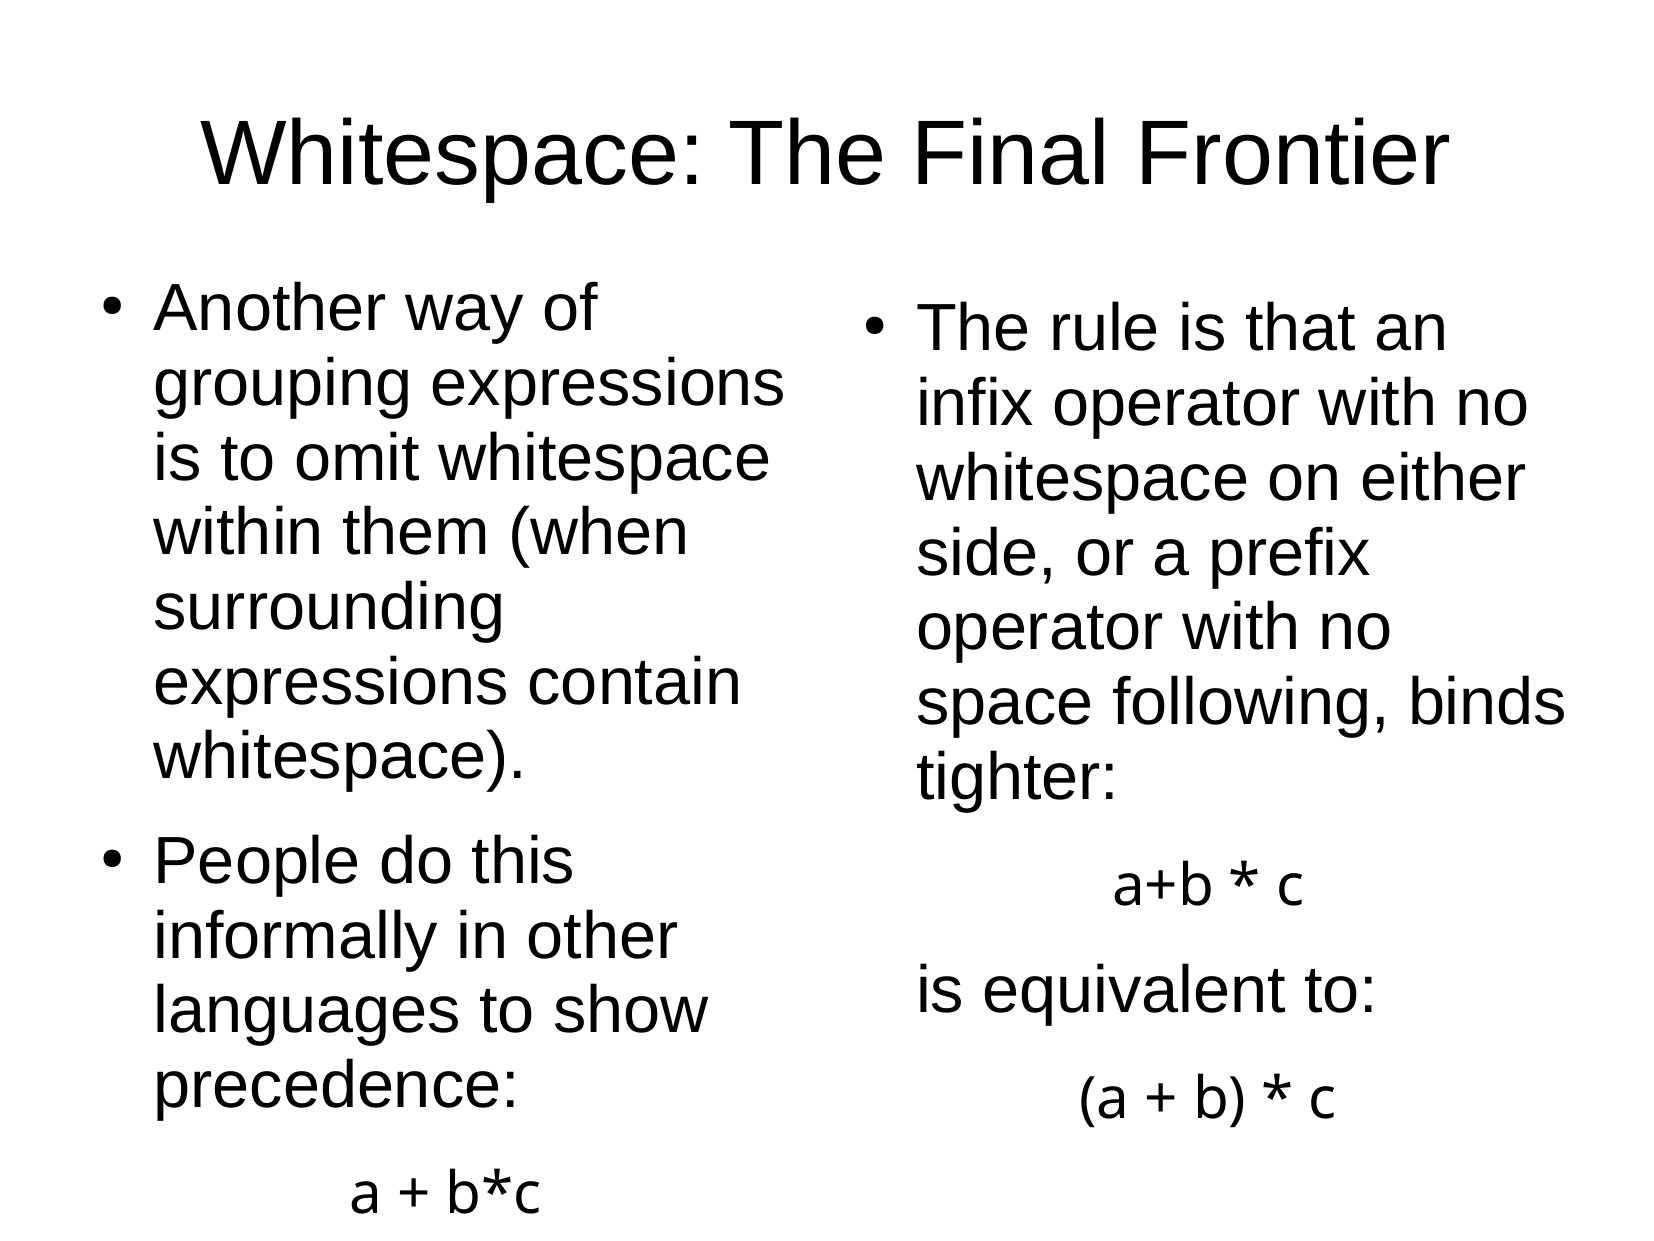

# Whitespace: The Final Frontier
Another way of grouping expressions is to omit whitespace within them (when surrounding expressions contain whitespace).
People do this informally in other languages to show precedence:
a + b*c
The rule is that an infix operator with no whitespace on either side, or a prefix operator with no space following, binds tighter:
a+b * c
is equivalent to:
(a + b) * c